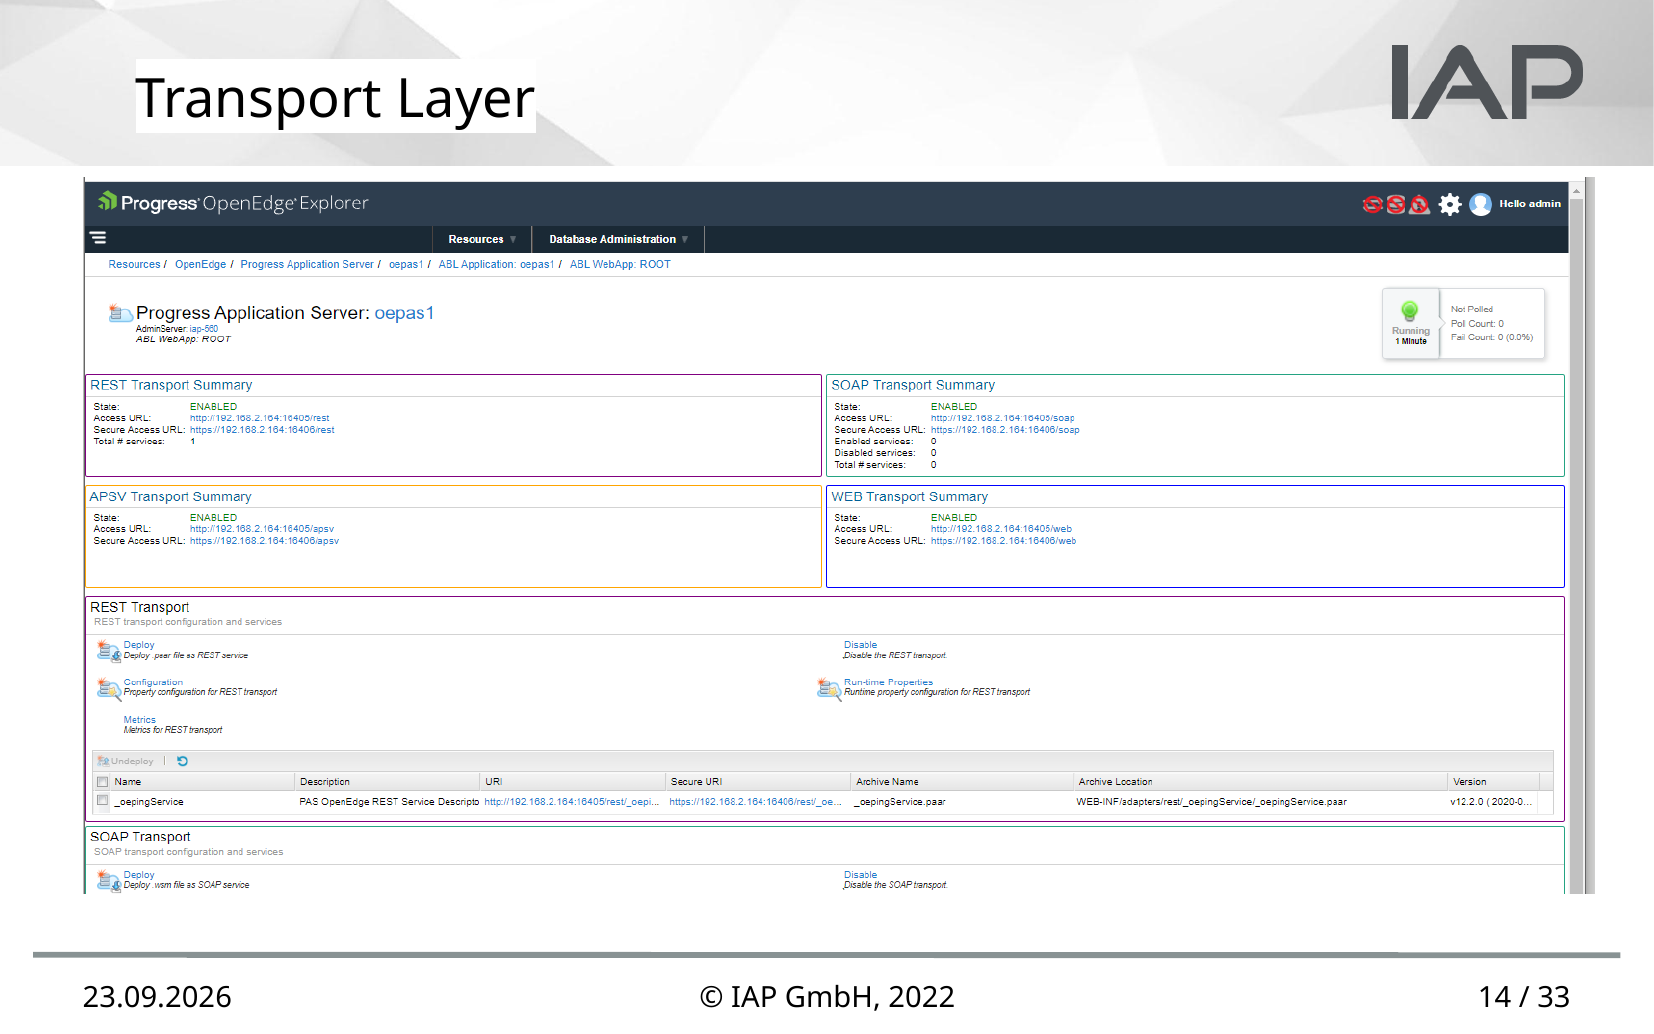

# Transport Layer
© IAP GmbH, 2022
14